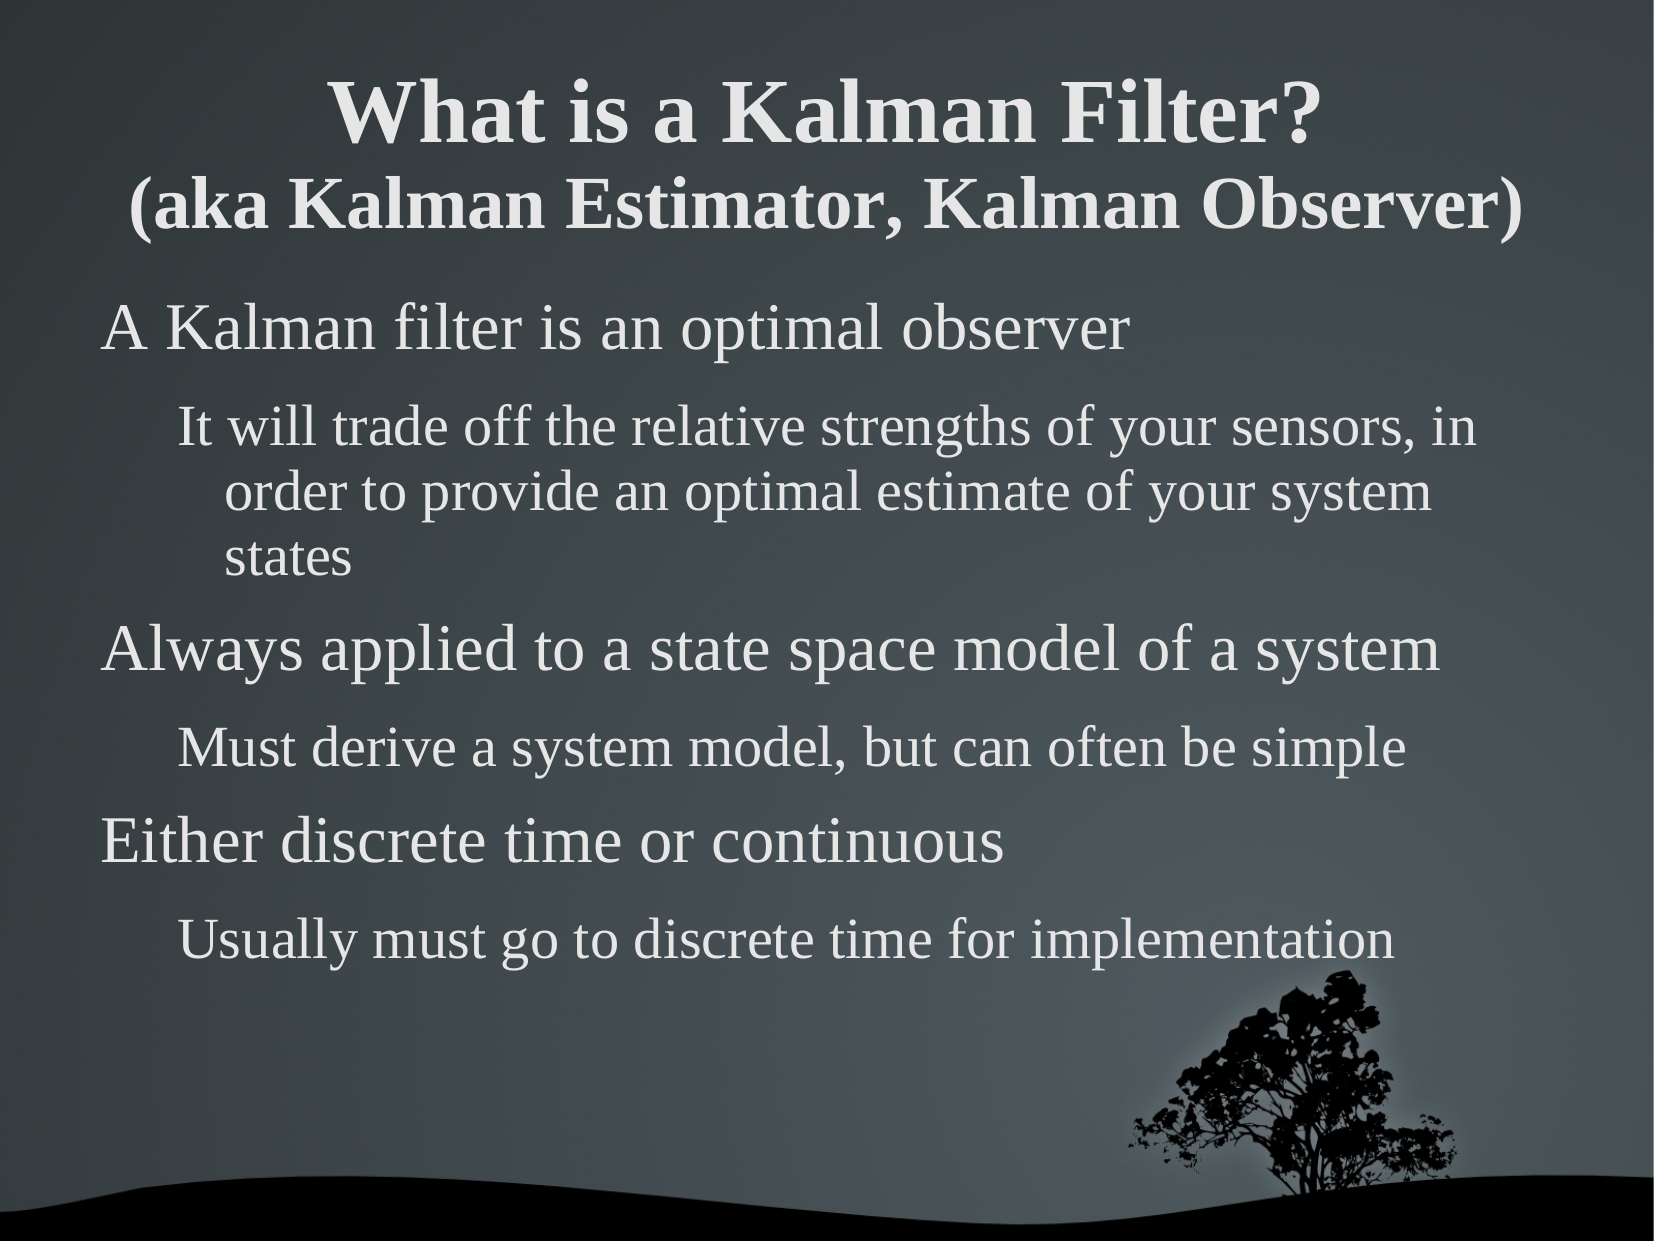

# What is a Kalman Filter? (aka Kalman Estimator, Kalman Observer)
A Kalman filter is an optimal observer
It will trade off the relative strengths of your sensors, in order to provide an optimal estimate of your system states
Always applied to a state space model of a system
Must derive a system model, but can often be simple
Either discrete time or continuous
Usually must go to discrete time for implementation